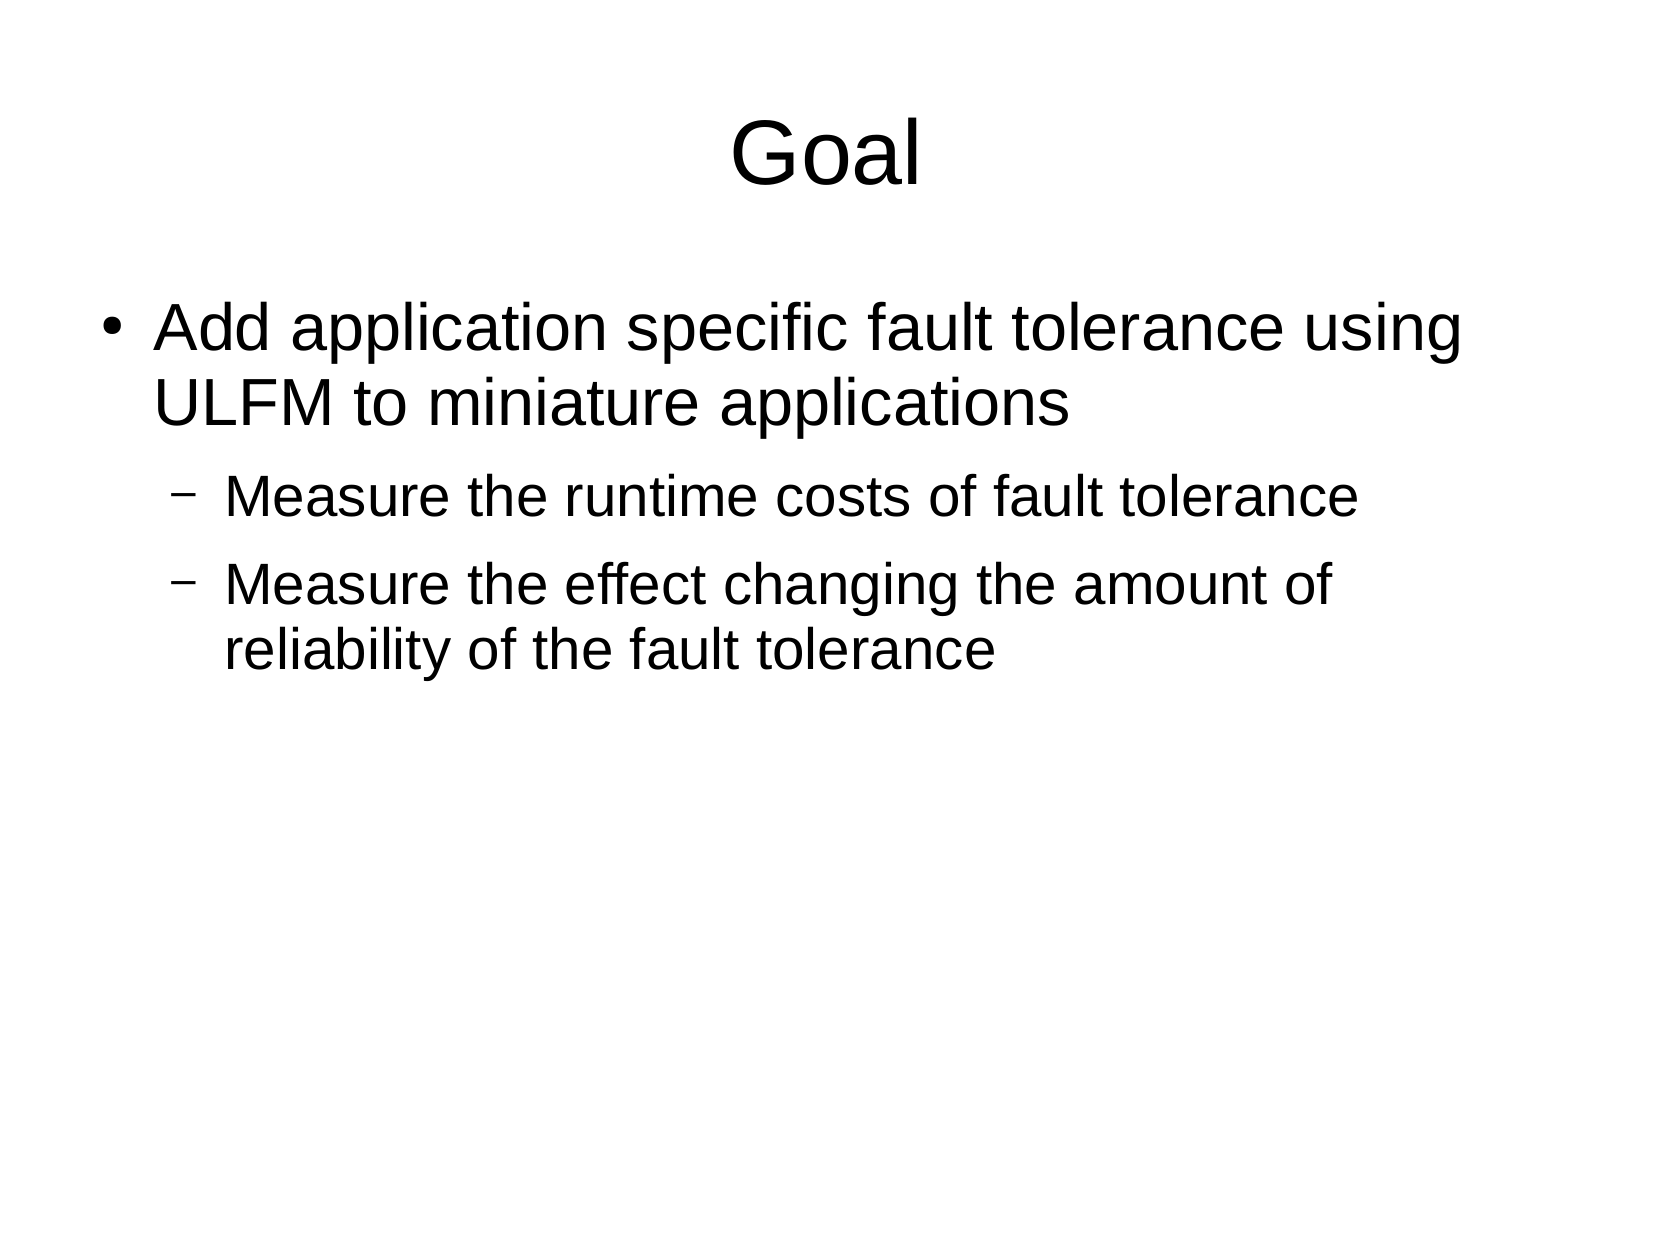

# Goal
Add application specific fault tolerance using ULFM to miniature applications
Measure the runtime costs of fault tolerance
Measure the effect changing the amount of reliability of the fault tolerance